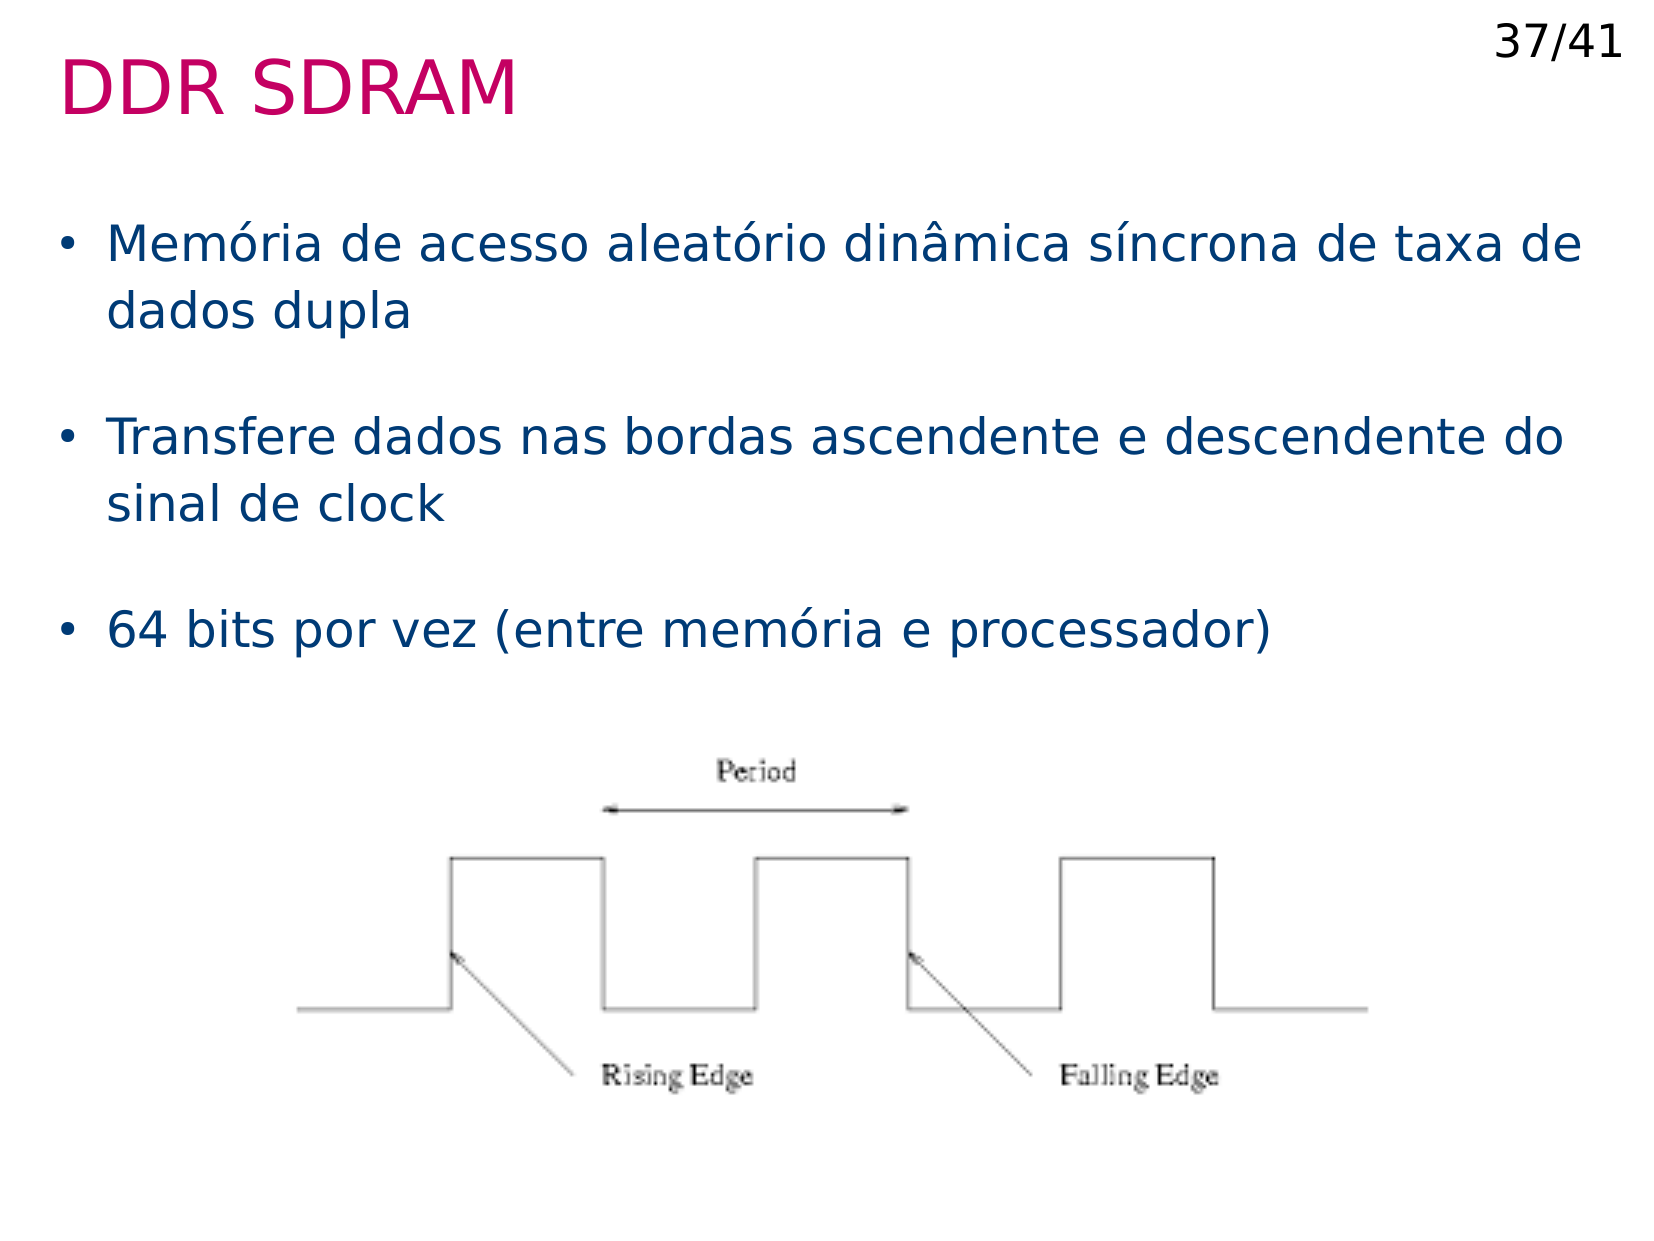

37
# DDR SDRAM
Memória de acesso aleatório dinâmica síncrona de taxa de dados dupla
Transfere dados nas bordas ascendente e descendente do sinal de clock
64 bits por vez (entre memória e processador)